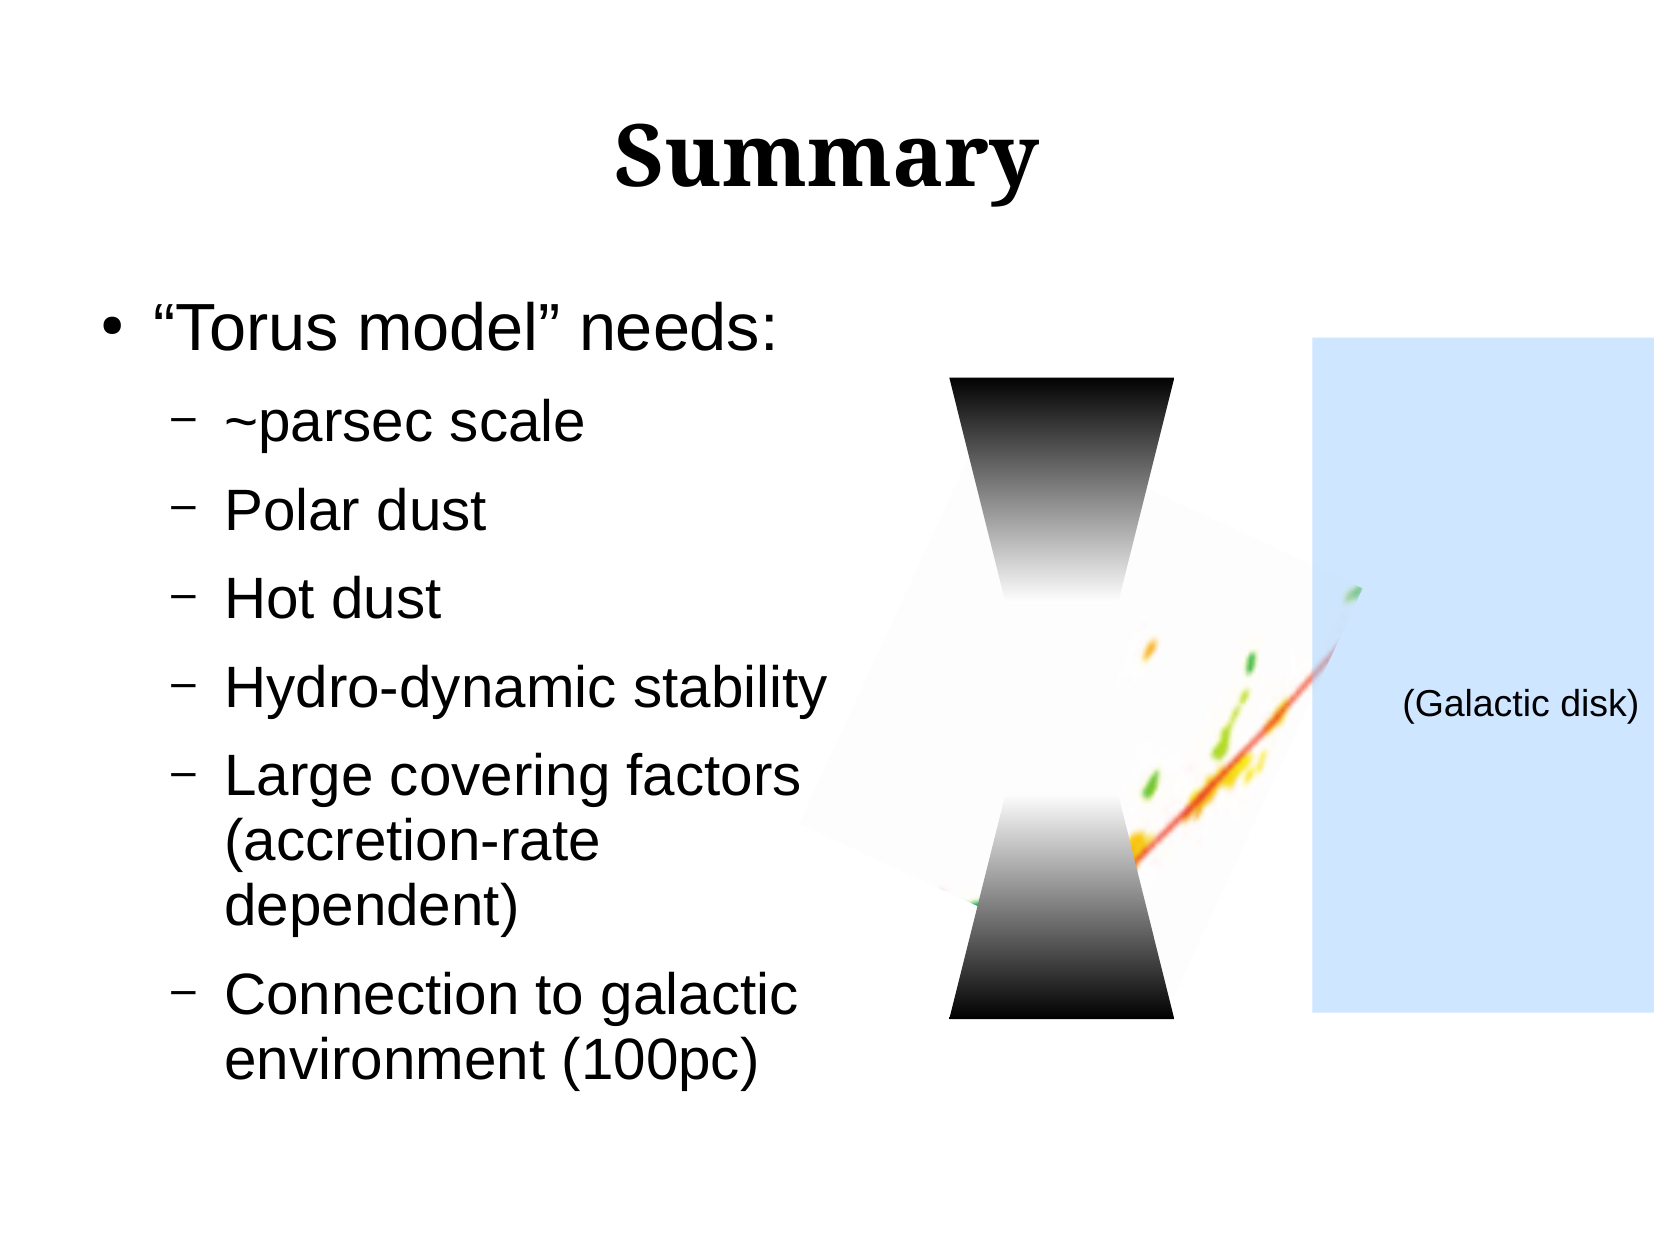

# Summary
“Torus model” needs:
~parsec scale
Polar dust
Hot dust
Hydro-dynamic stability
Large covering factors (accretion-rate dependent)
Connection to galactic environment (100pc)
(Galactic disk)